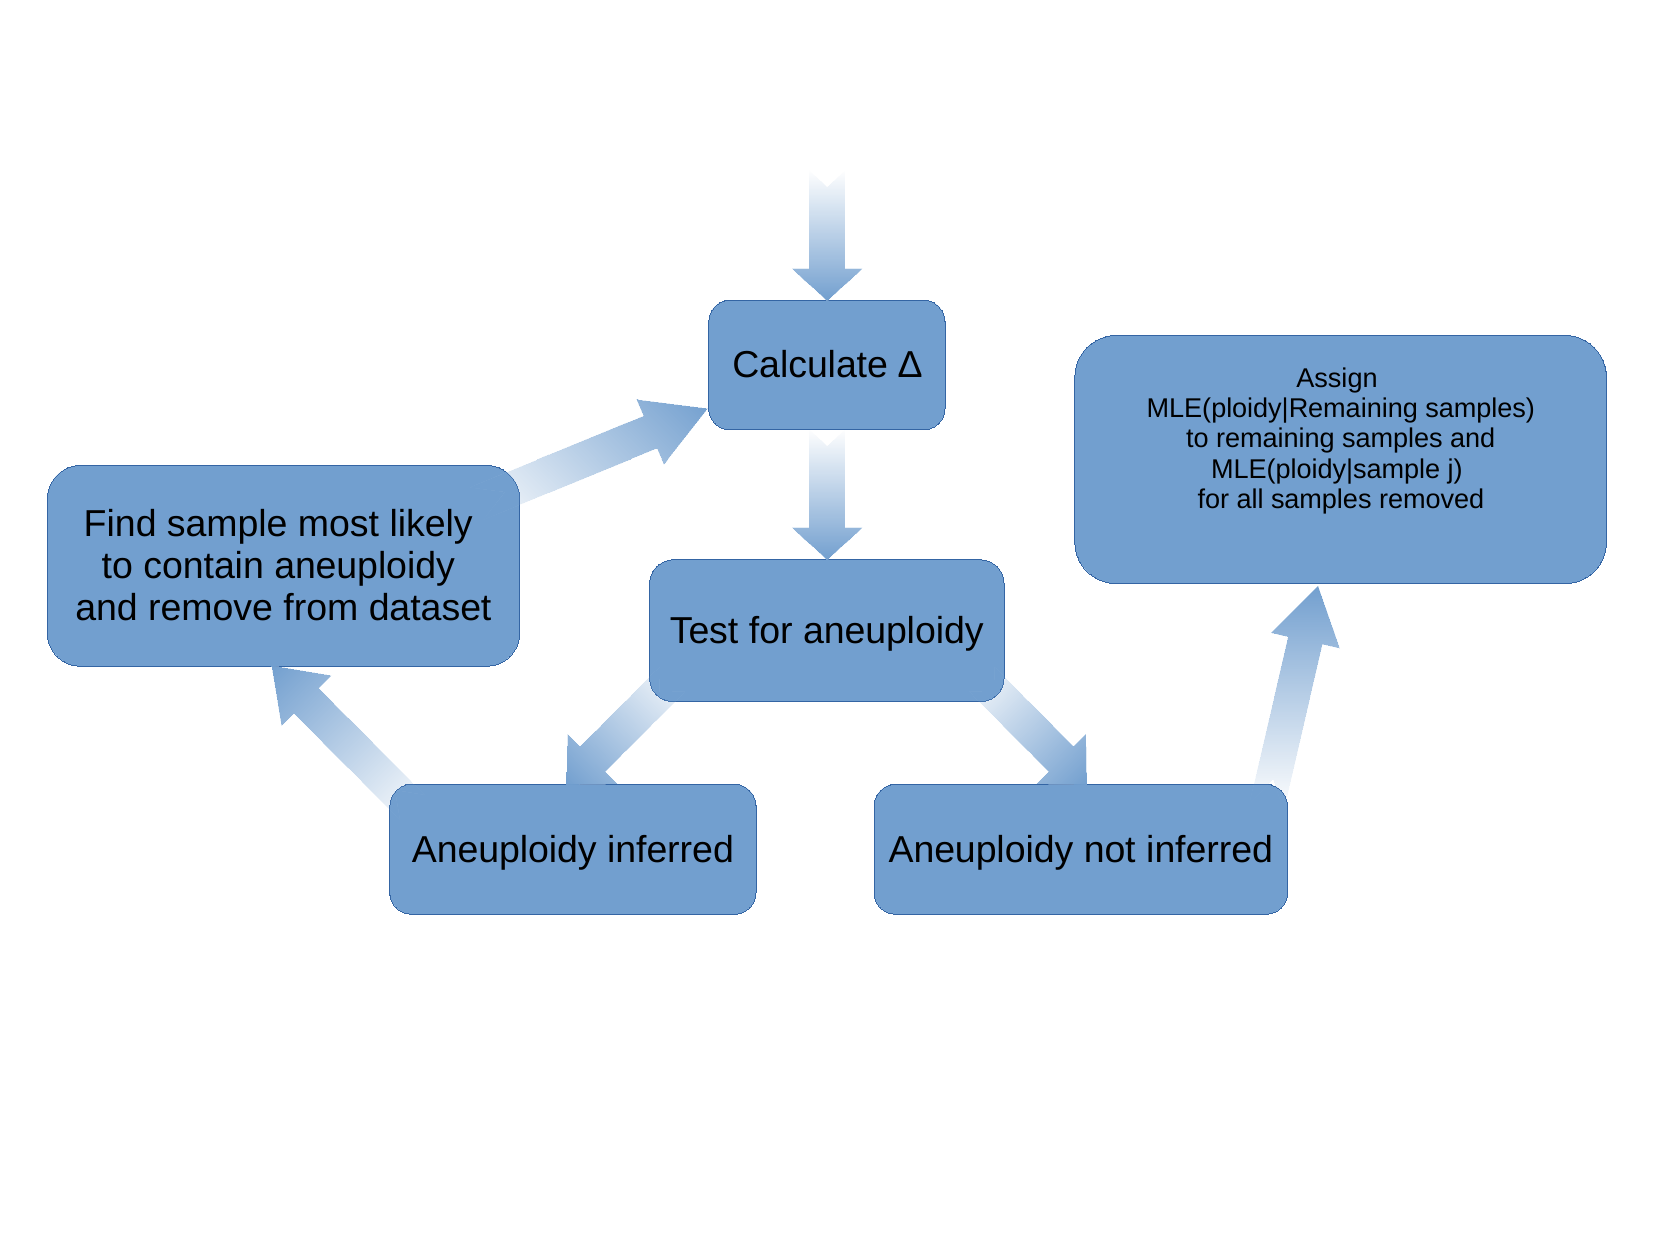

Calculate ∆
Assign
MLE(ploidy|Remaining samples)
to remaining samples and
MLE(ploidy|sample j)
for all samples removed
Find sample most likely
to contain aneuploidy
and remove from dataset
Test for aneuploidy
Aneuploidy inferred
Aneuploidy not inferred